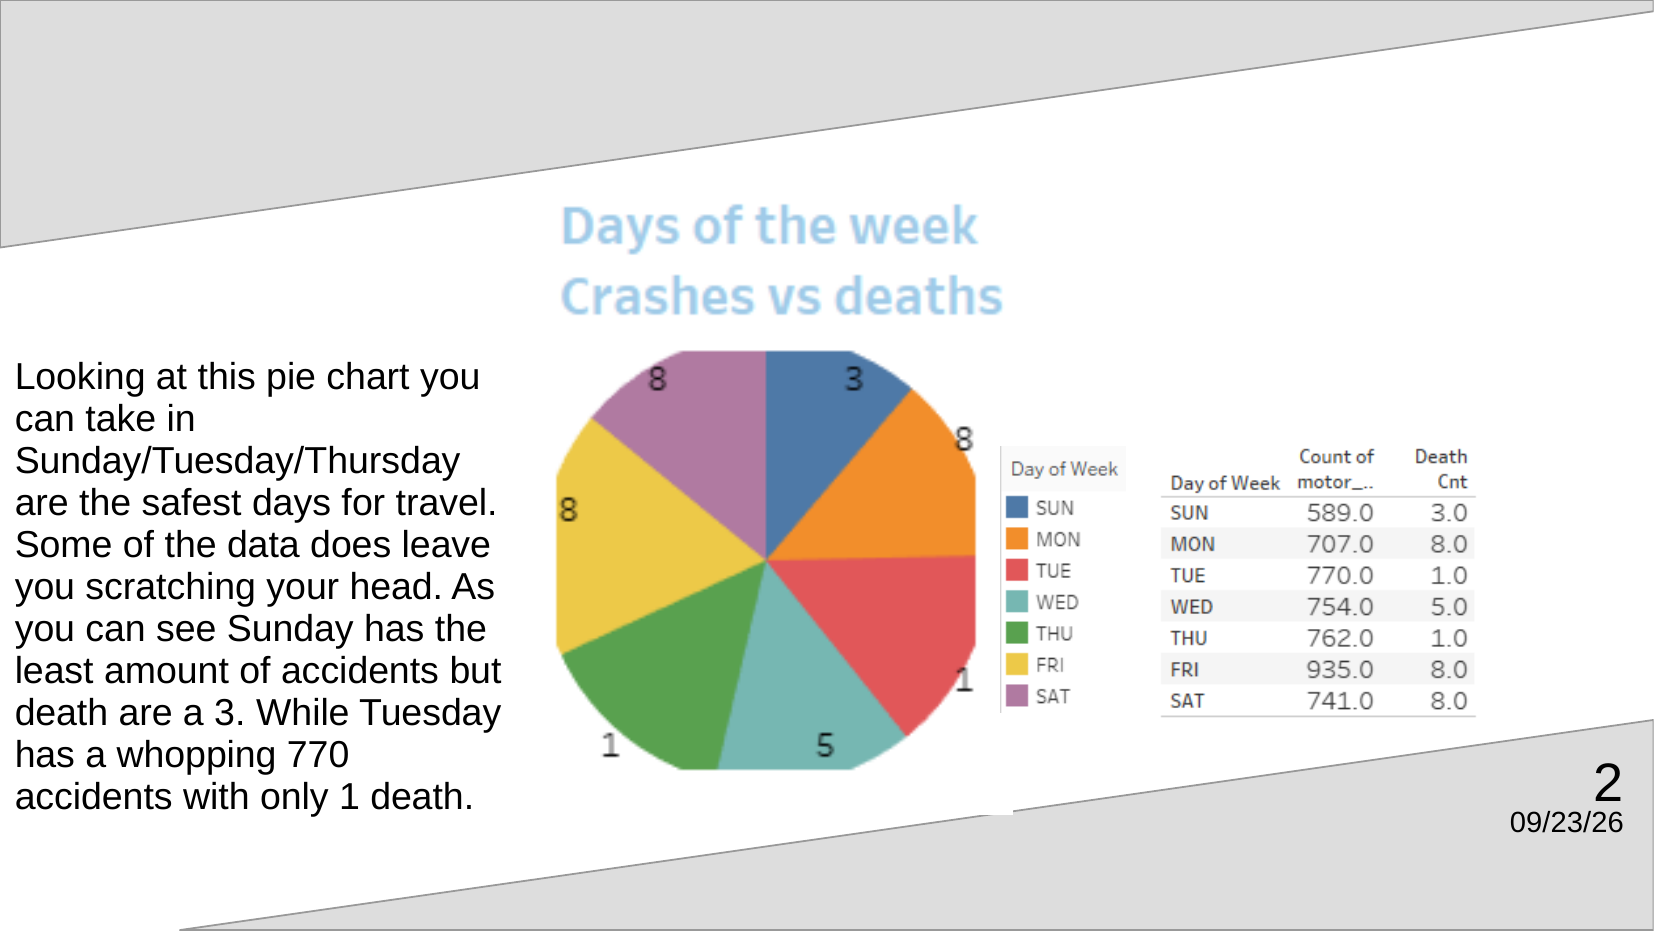

Looking at this pie chart you can take in Sunday/Tuesday/Thursday are the safest days for travel. Some of the data does leave you scratching your head. As you can see Sunday has the least amount of accidents but death are a 3. While Tuesday has a whopping 770 accidents with only 1 death.
2